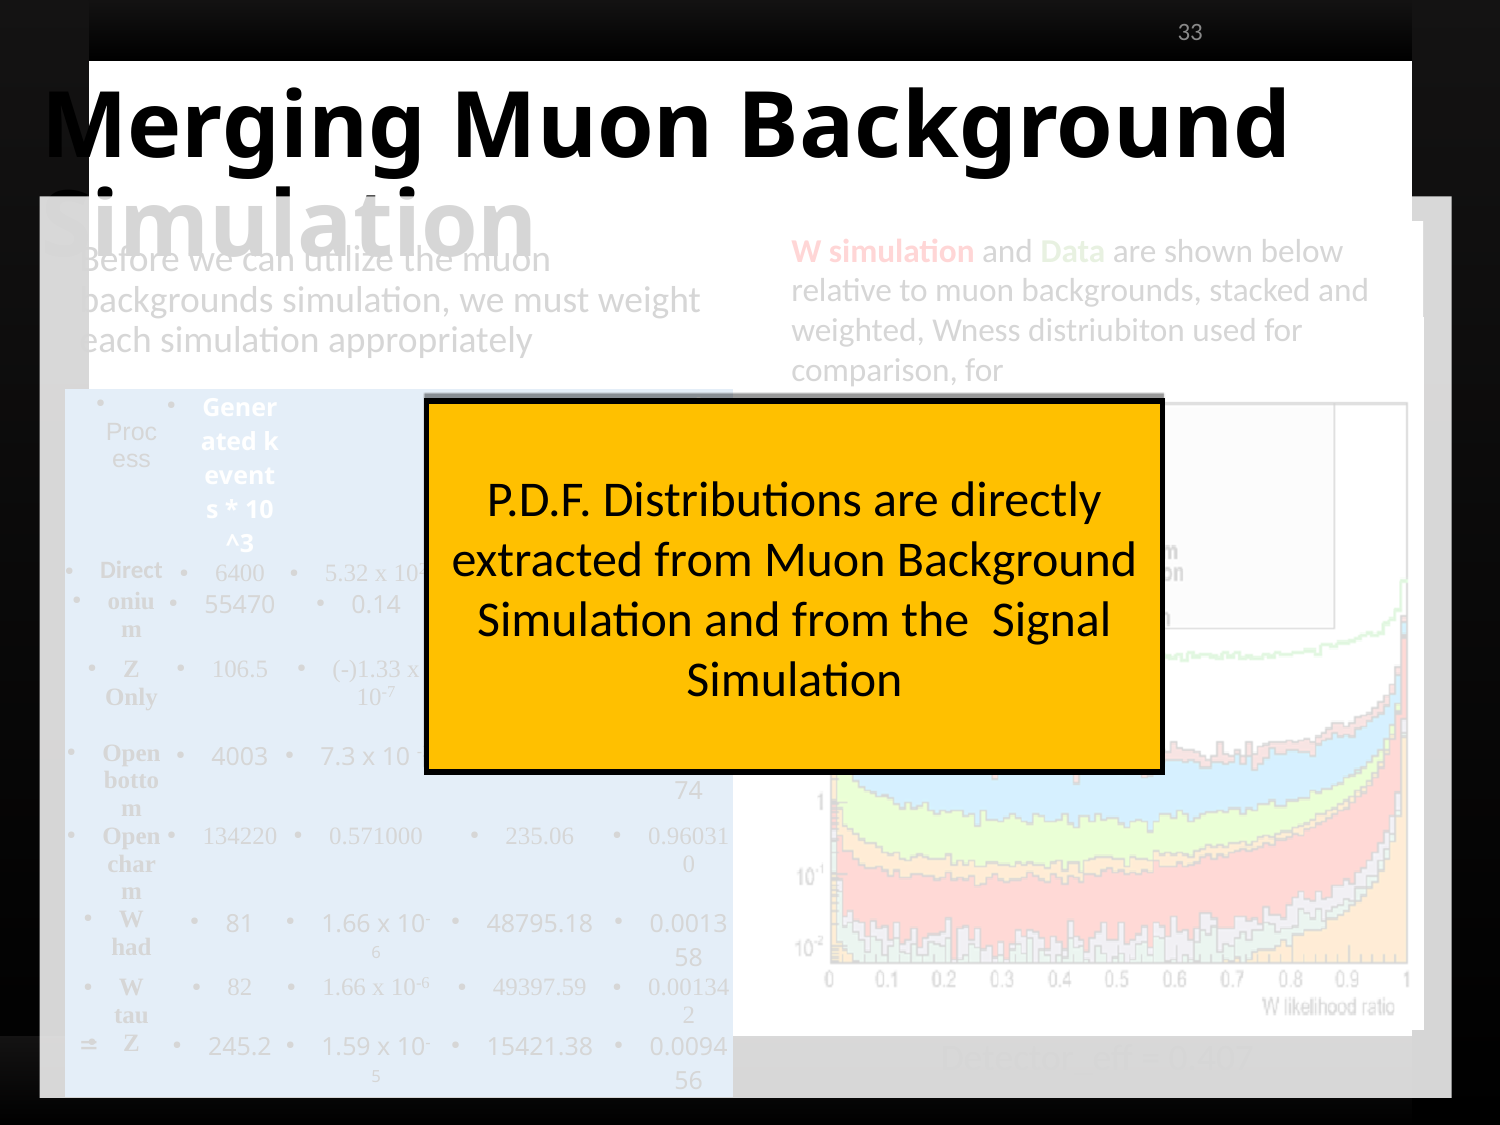

33
# Merging Muon Background Simulation
P.D.F. Distributions are directly extracted from Muon Background Simulation and from the Signal Simulation
W simulation and Data are shown below relative to muon backgrounds, stacked and weighted, Wness distriubiton used for comparison, for
Before we can utilize the muon backgrounds simulation, we must weight each simulation appropriately
| Process | Generated k events \* 10 ^3 | | (pb-1) | Scale Factor |
| --- | --- | --- | --- | --- |
| Direct | 6400 | 5.32 x 102 | 120.30 | 0.771367 |
| onium | 55470 | 0.14 | 410.89 | 0.209710 |
| Z Only | 106.5 | (-)1.33 x 10-7 | -800751.88 | -0.000083 |
| Open bottom | 4003 | 7.3 x 10 -3 | 548.36 | 0.093074 |
| Open charm | 134220 | 0.571000 | 235.06 | 0.960310 |
| W had | 81 | 1.66 x 10-6 | 48795.18 | 0.001358 |
| W tau | 82 | 1.66 x 10-6 | 49397.59 | 0.001342 |
| Z | 245.2 | 1.59 x 10-5 | 15421.38 | 0.009456 |
=
Detector_eff = 0.407